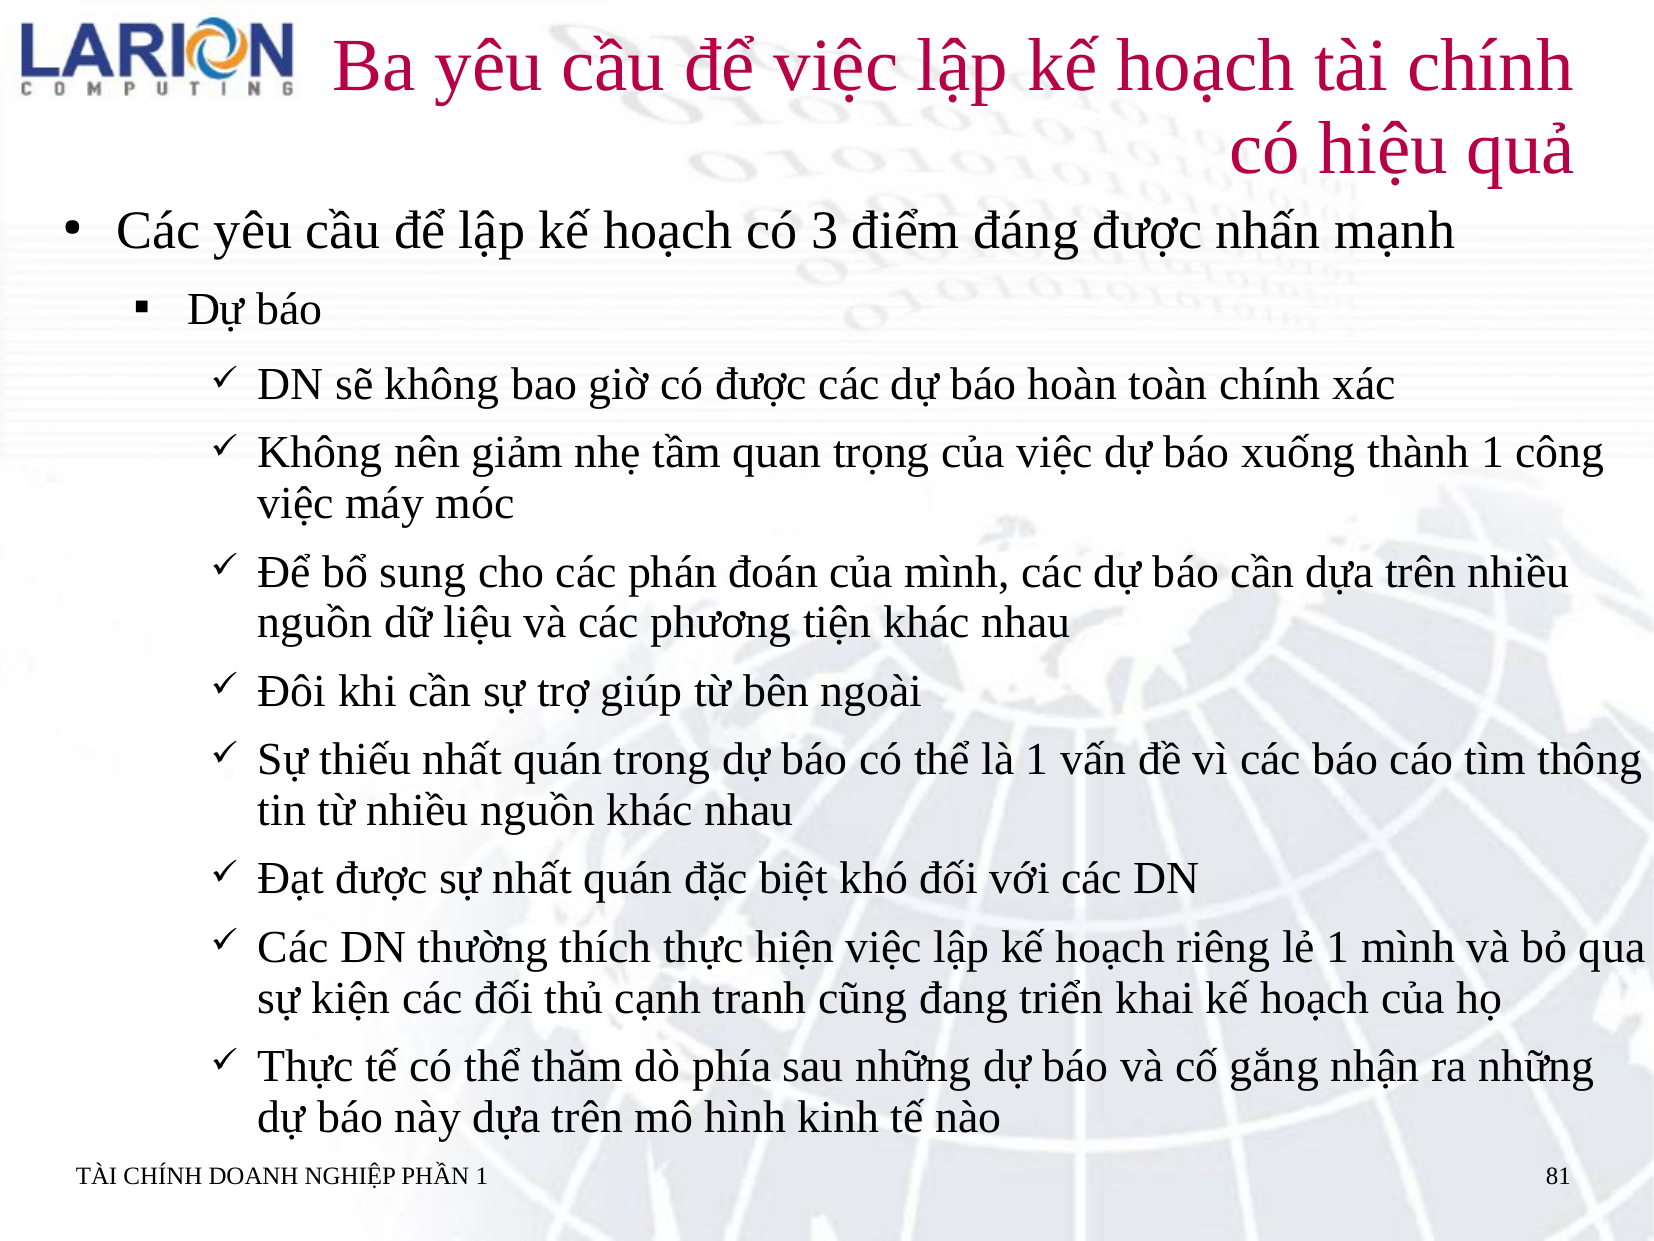

# Ba yêu cầu để việc lập kế hoạch tài chính có hiệu quả
Các yêu cầu để lập kế hoạch có 3 điểm đáng được nhấn mạnh
Dự báo
DN sẽ không bao giờ có được các dự báo hoàn toàn chính xác
Không nên giảm nhẹ tầm quan trọng của việc dự báo xuống thành 1 công việc máy móc
Để bổ sung cho các phán đoán của mình, các dự báo cần dựa trên nhiều nguồn dữ liệu và các phương tiện khác nhau
Đôi khi cần sự trợ giúp từ bên ngoài
Sự thiếu nhất quán trong dự báo có thể là 1 vấn đề vì các báo cáo tìm thông tin từ nhiều nguồn khác nhau
Đạt được sự nhất quán đặc biệt khó đối với các DN
Các DN thường thích thực hiện việc lập kế hoạch riêng lẻ 1 mình và bỏ qua sự kiện các đối thủ cạnh tranh cũng đang triển khai kế hoạch của họ
Thực tế có thể thăm dò phía sau những dự báo và cố gắng nhận ra những dự báo này dựa trên mô hình kinh tế nào
TÀI CHÍNH DOANH NGHIỆP PHẦN 1
81